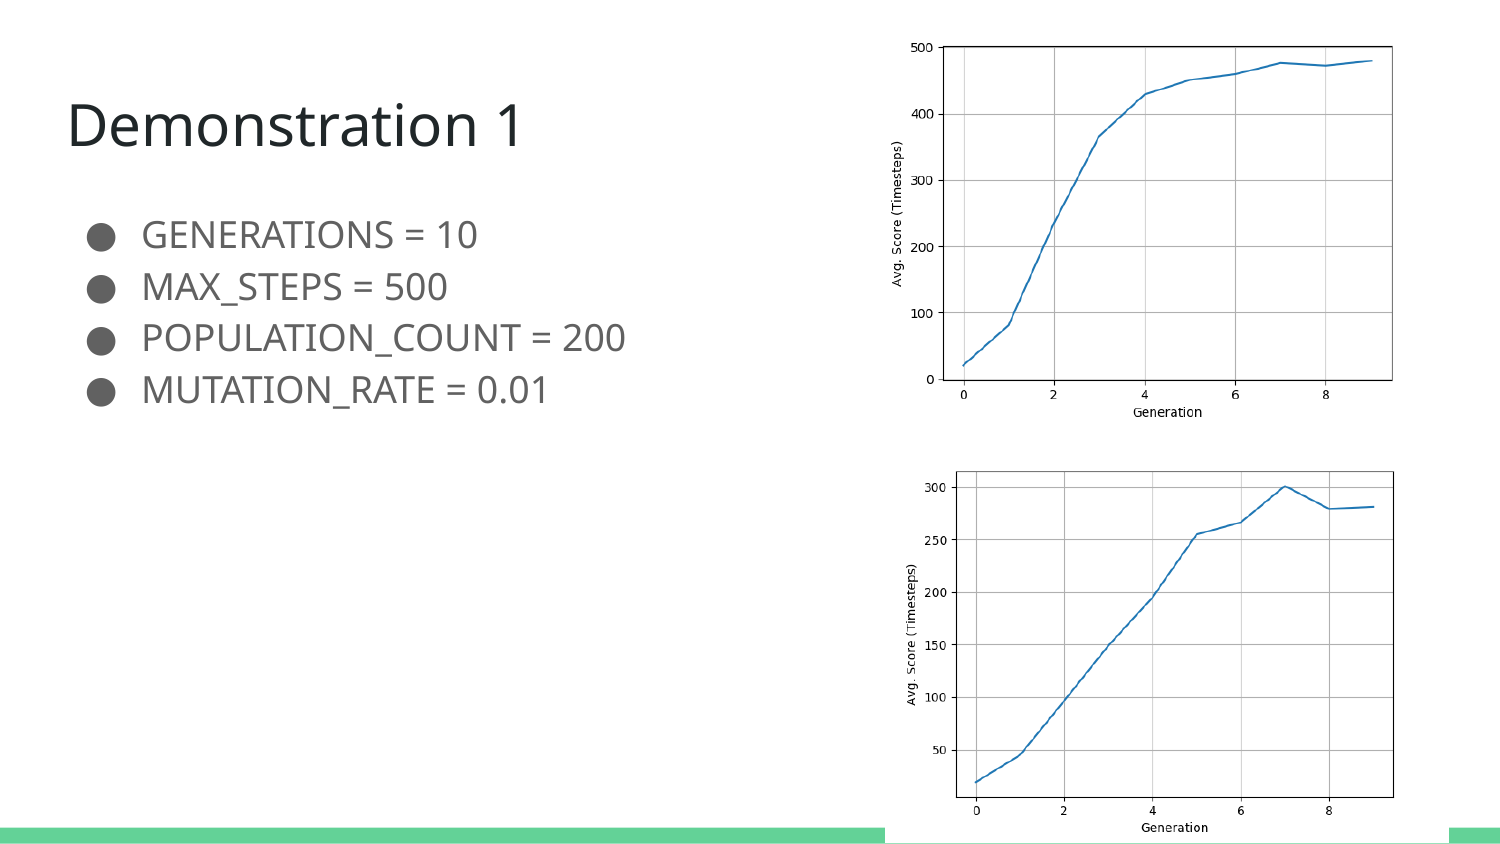

# Demonstration 1
GENERATIONS = 10
MAX_STEPS = 500
POPULATION_COUNT = 200
MUTATION_RATE = 0.01